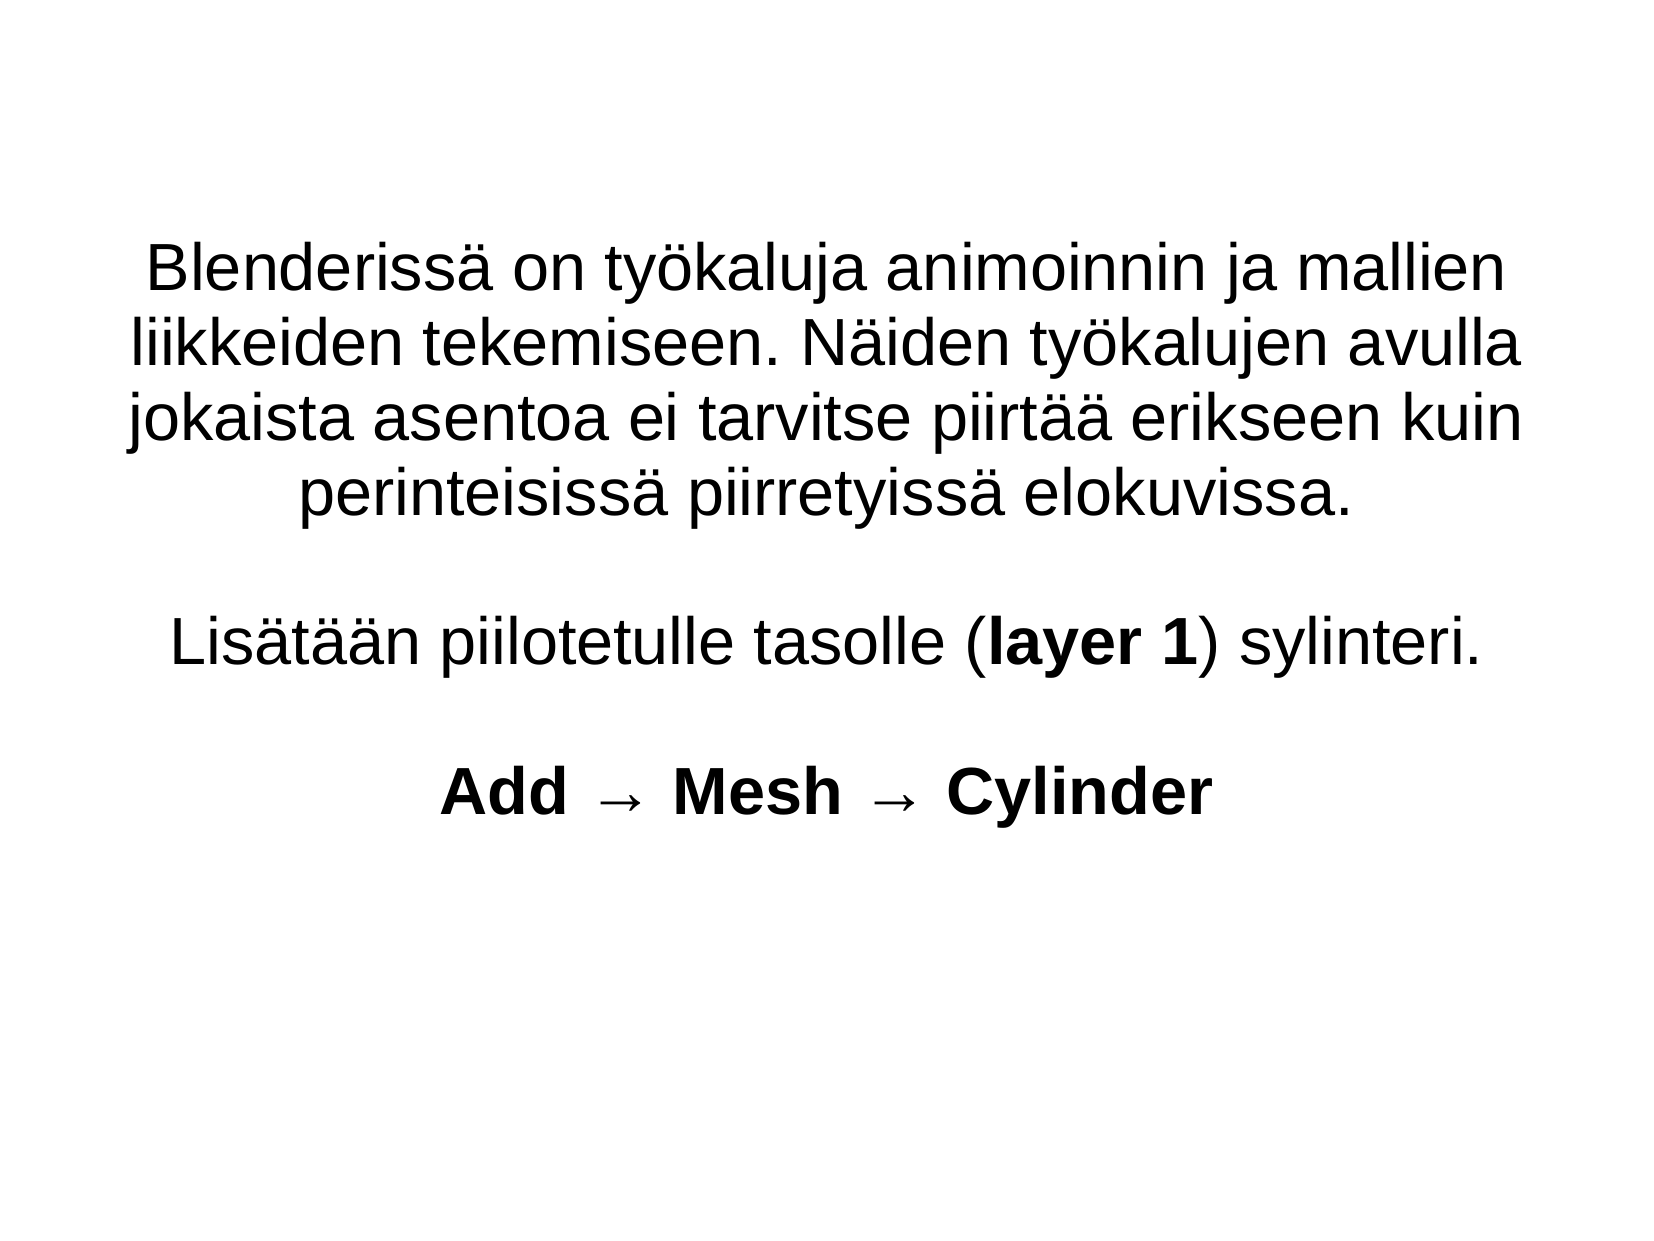

# Blenderissä on työkaluja animoinnin ja mallien liikkeiden tekemiseen. Näiden työkalujen avulla jokaista asentoa ei tarvitse piirtää erikseen kuin perinteisissä piirretyissä elokuvissa.
Lisätään piilotetulle tasolle (layer 1) sylinteri.
Add → Mesh → Cylinder